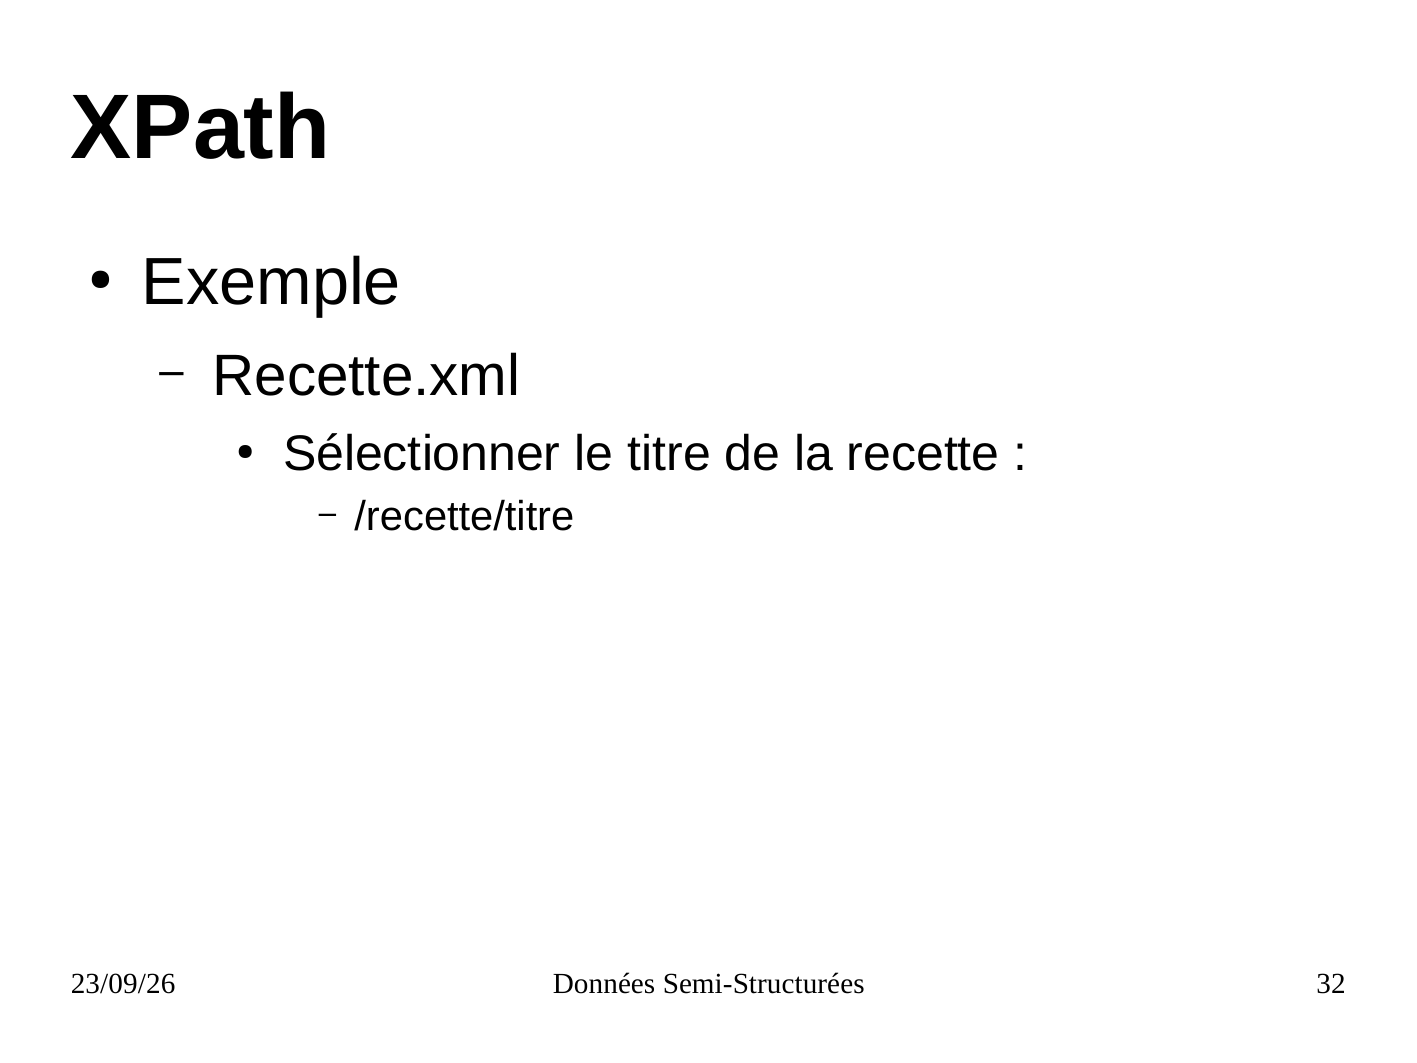

# XPath
Exemple
Recette.xml
Sélectionner le titre de la recette :
/recette/titre
Données Semi-Structurées
32